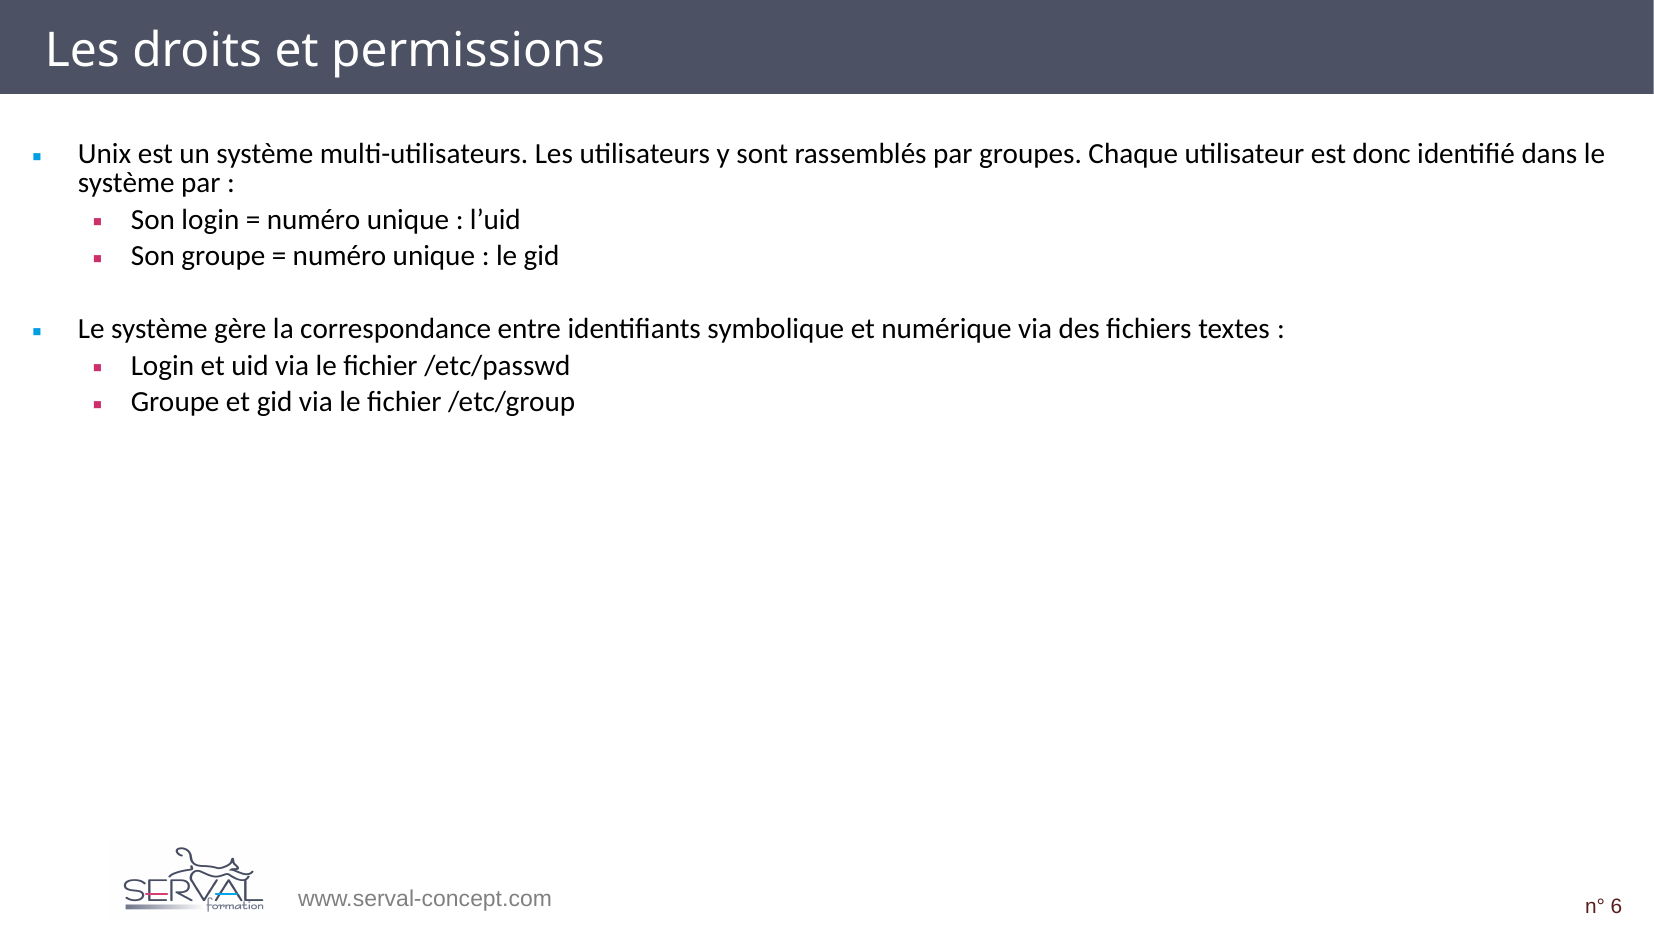

Les droits et permissions
# Unix est un système multi-utilisateurs. Les utilisateurs y sont rassemblés par groupes. Chaque utilisateur est donc identifié dans le système par :
Son login = numéro unique : l’uid
Son groupe = numéro unique : le gid
Le système gère la correspondance entre identifiants symbolique et numérique via des fichiers textes :
Login et uid via le fichier /etc/passwd
Groupe et gid via le fichier /etc/group